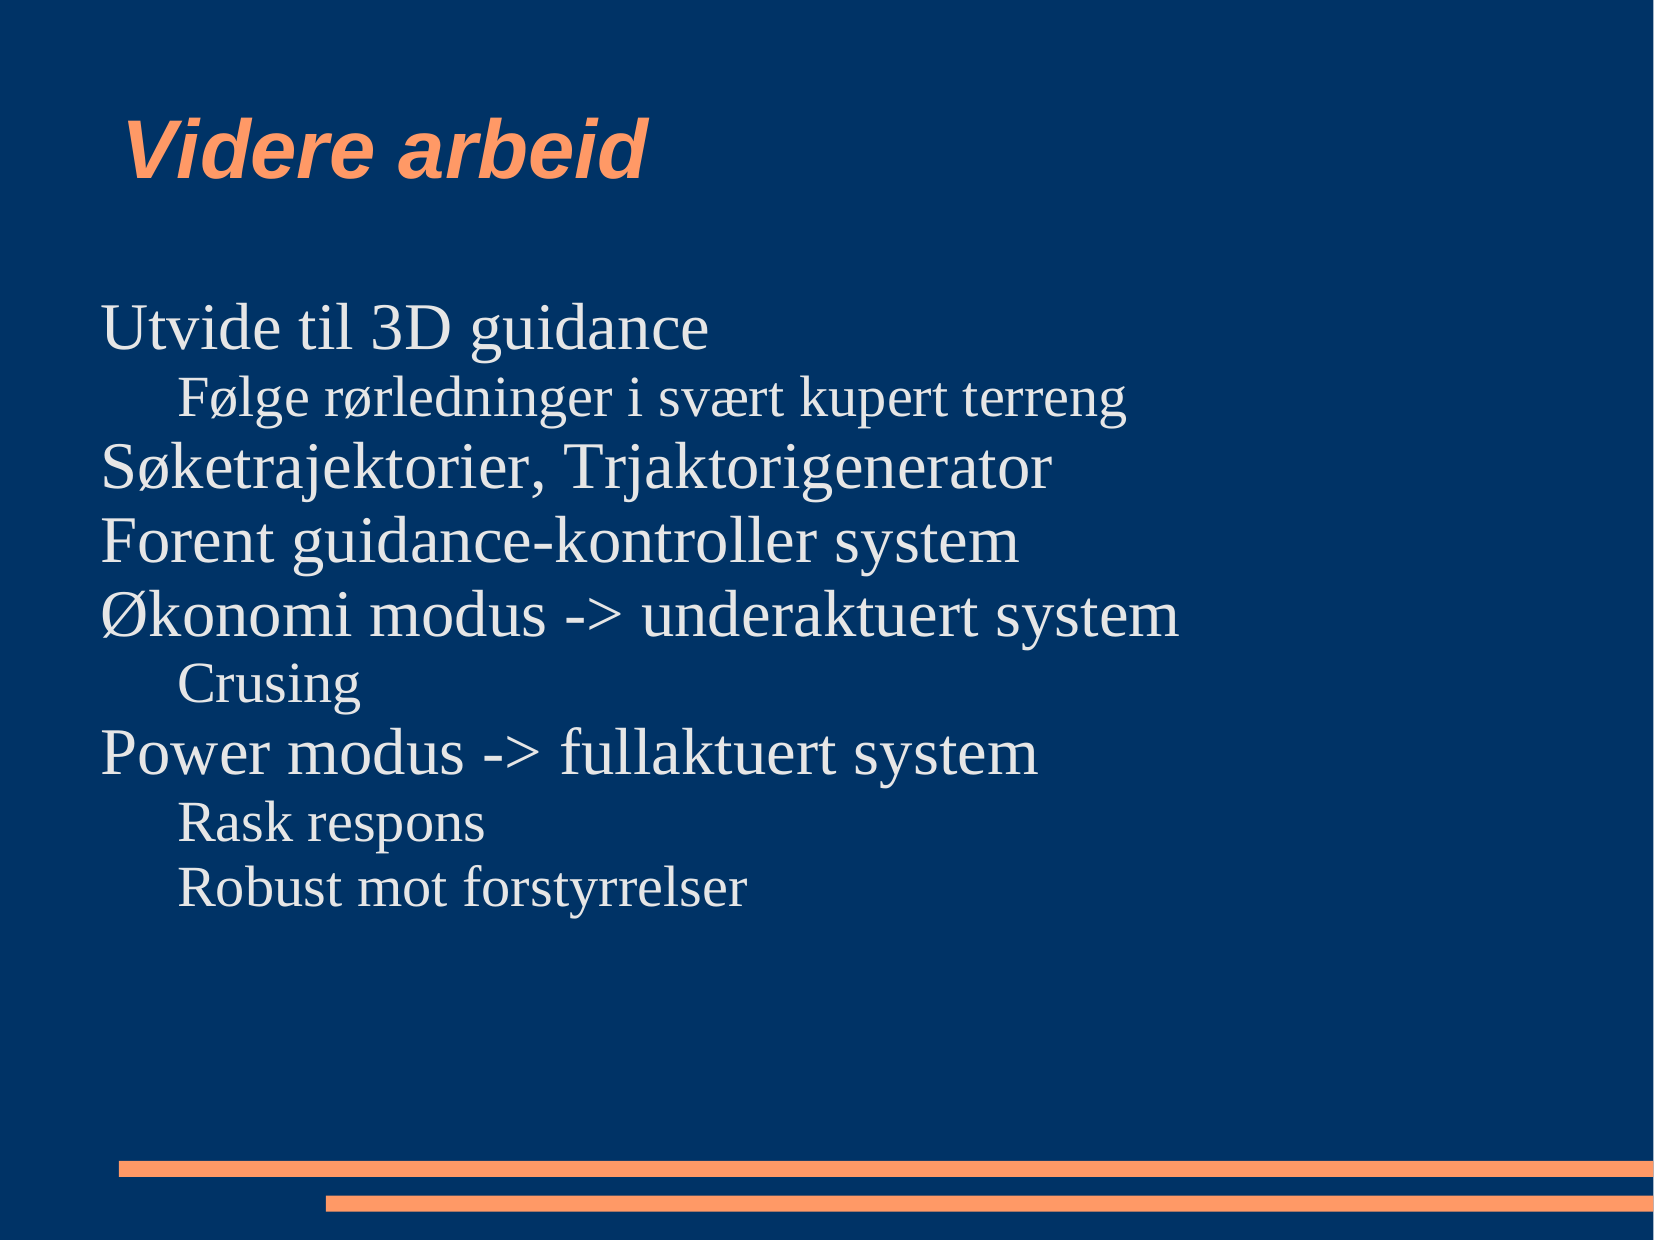

# Videre arbeid
Utvide til 3D guidance
Følge rørledninger i svært kupert terreng
Søketrajektorier, Trjaktorigenerator
Forent guidance-kontroller system
Økonomi modus -> underaktuert system
Crusing
Power modus -> fullaktuert system
Rask respons
Robust mot forstyrrelser